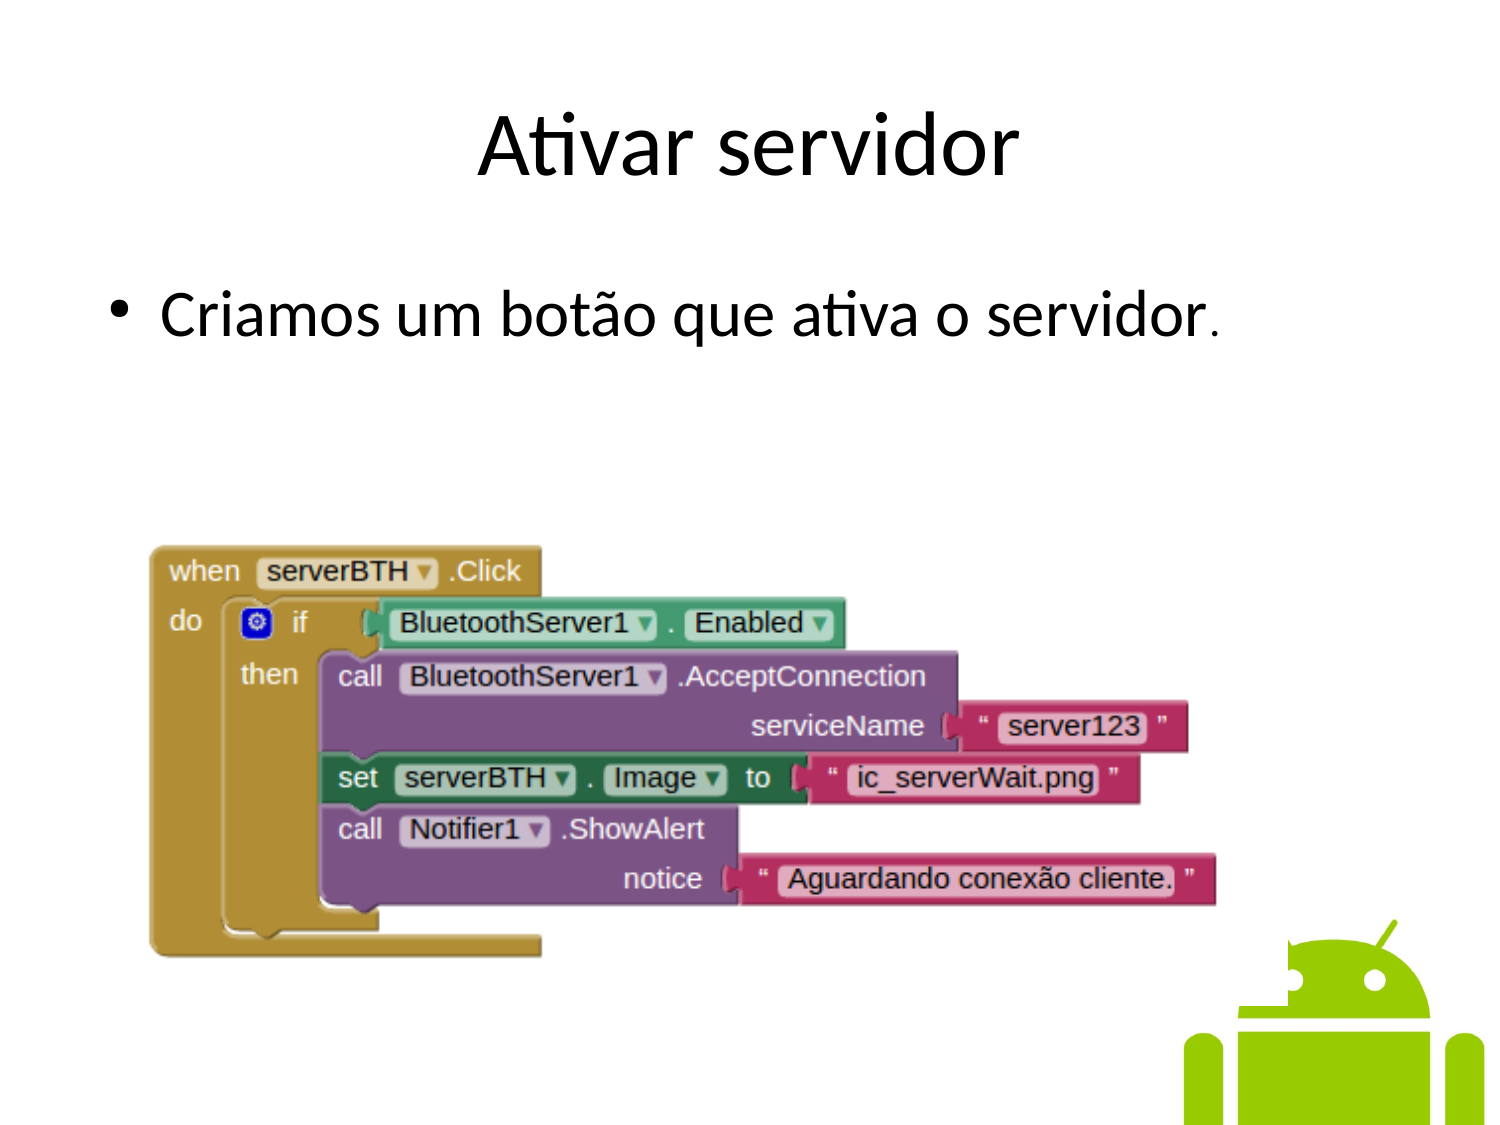

# Ativar servidor
Criamos um botão que ativa o servidor.